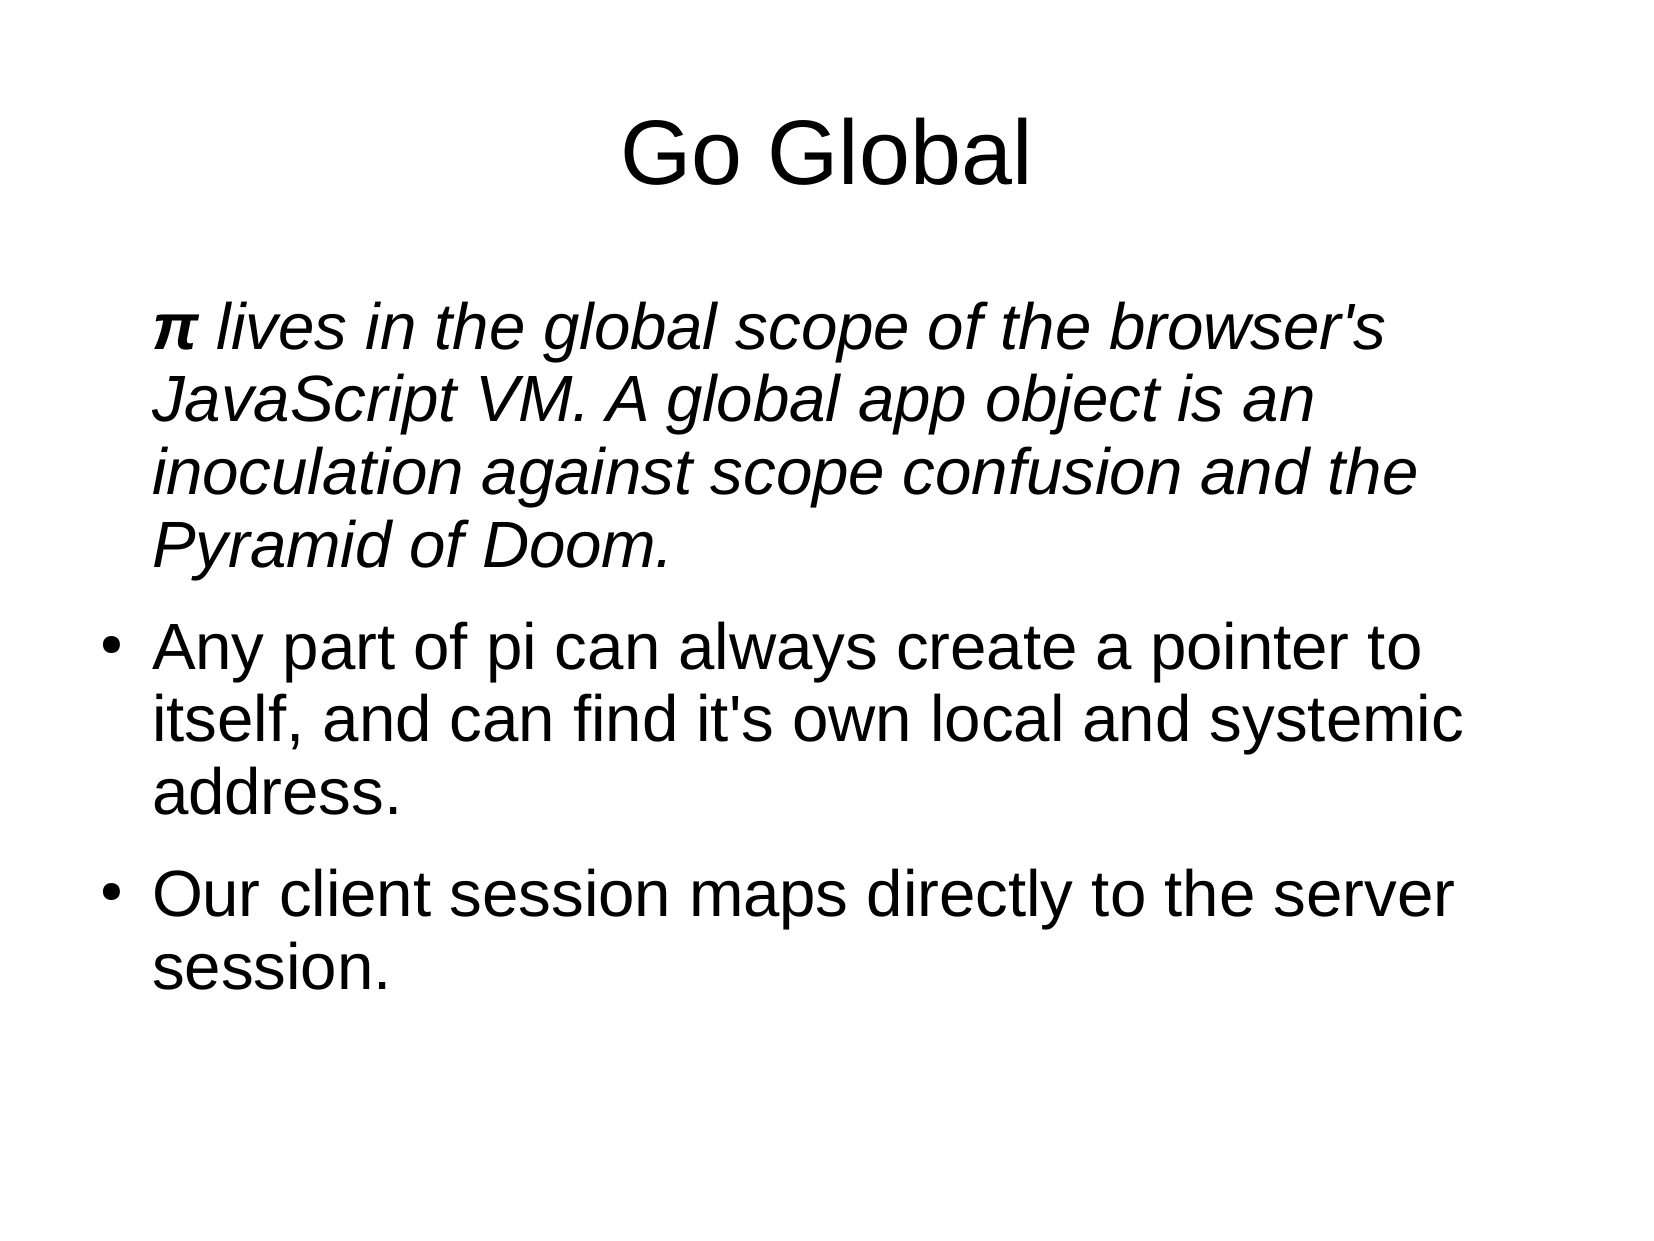

# Go Global
π lives in the global scope of the browser's JavaScript VM. A global app object is an inoculation against scope confusion and the Pyramid of Doom.
Any part of pi can always create a pointer to itself, and can find it's own local and systemic address.
Our client session maps directly to the server session.